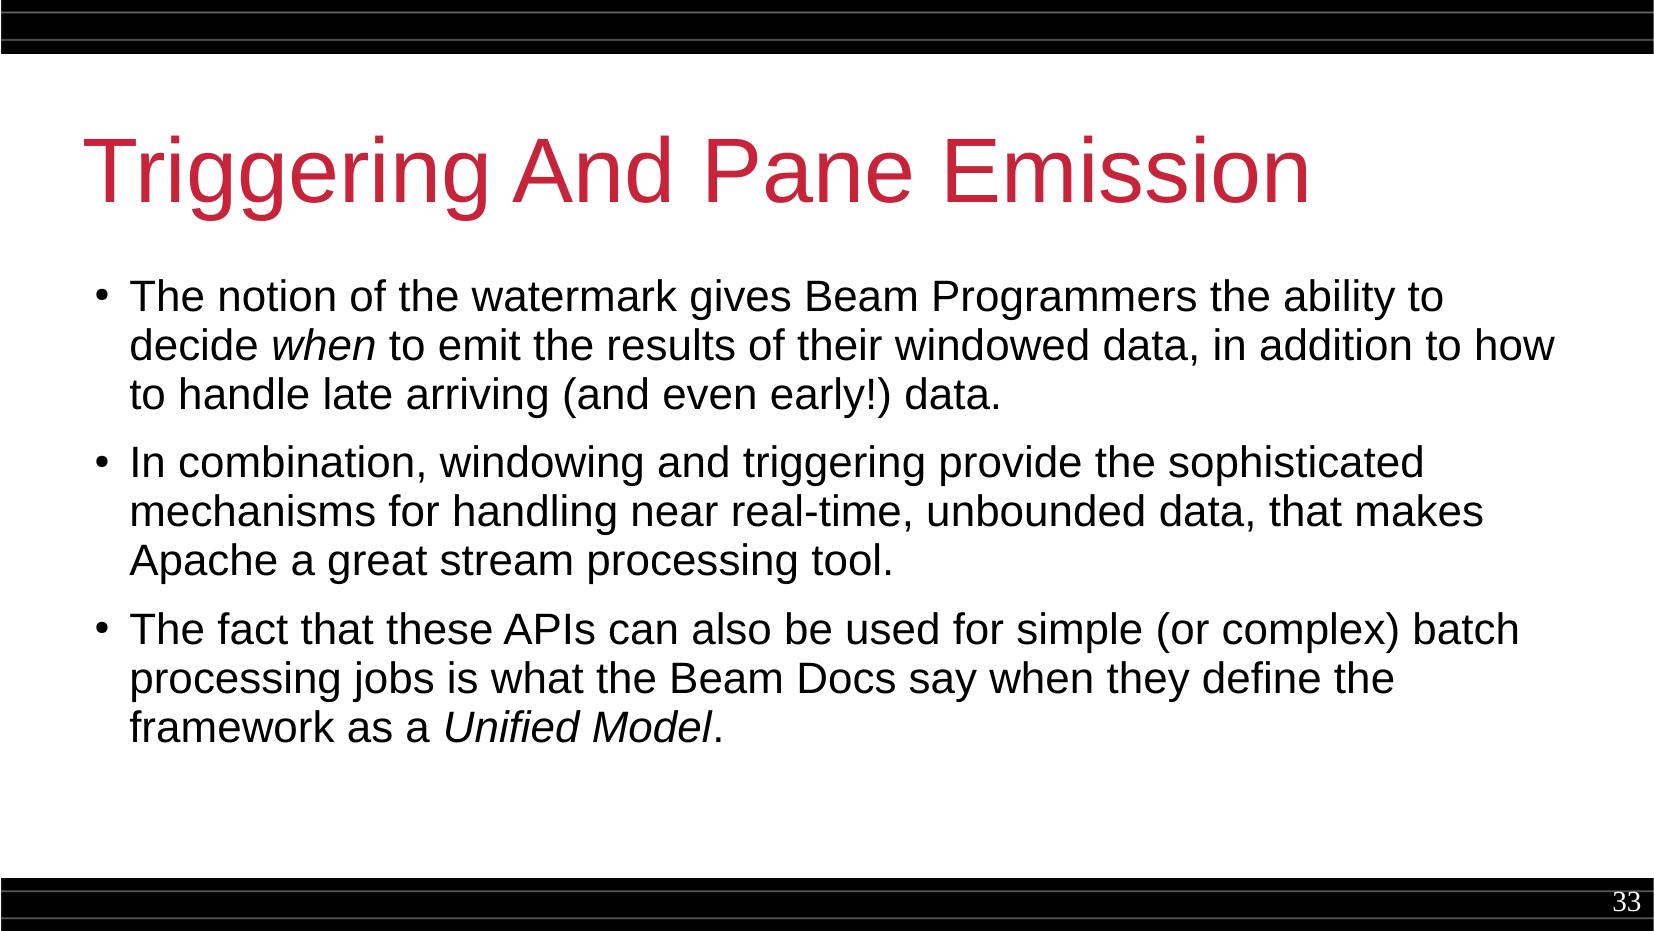

# Triggering And Pane Emission
The notion of the watermark gives Beam Programmers the ability to decide when to emit the results of their windowed data, in addition to how to handle late arriving (and even early!) data.
In combination, windowing and triggering provide the sophisticated mechanisms for handling near real-time, unbounded data, that makes Apache a great stream processing tool.
The fact that these APIs can also be used for simple (or complex) batch processing jobs is what the Beam Docs say when they define the framework as a Unified Model.